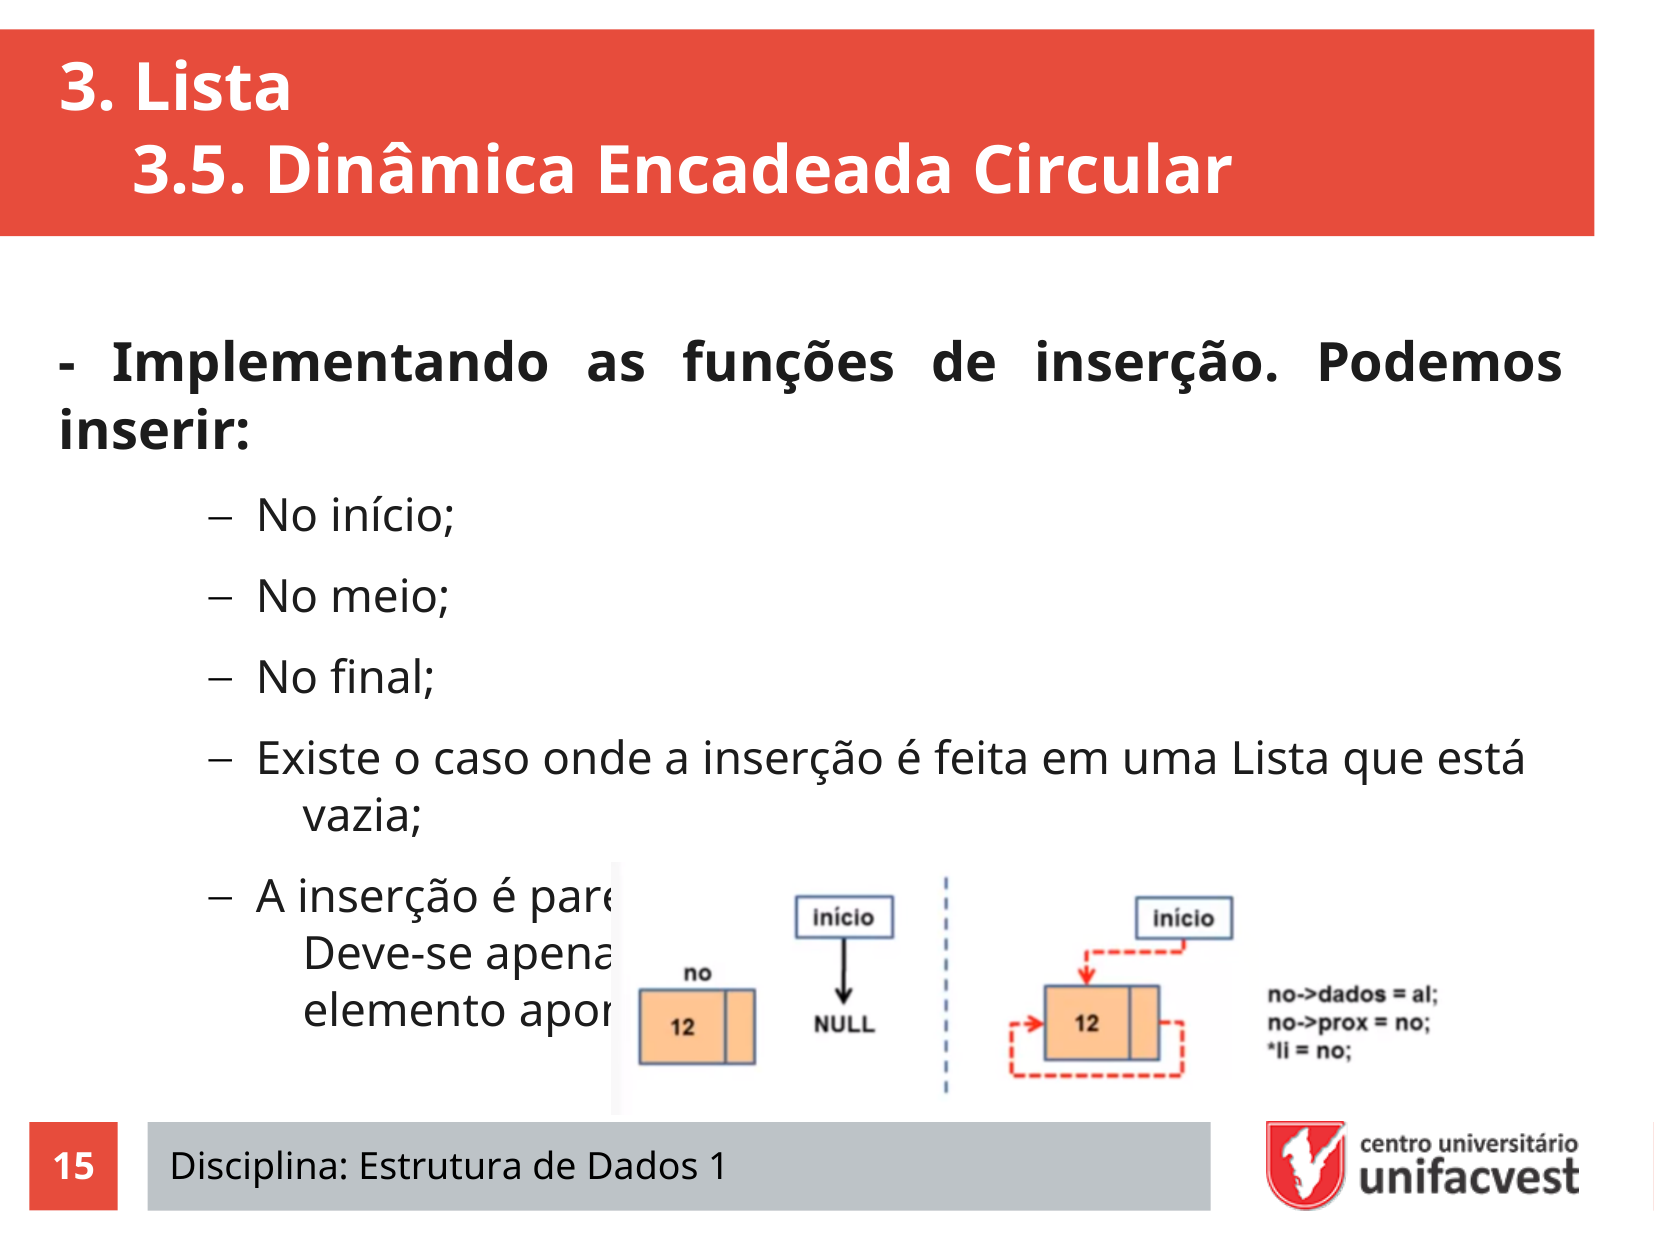

# 3. Lista 3.5. Dinâmica Encadeada Circular
- Implementando as funções de inserção. Podemos inserir:
No início;
No meio;
No final;
Existe o caso onde a inserção é feita em uma Lista que está vazia;
A inserção é parecida com a Lista Dinâmica Encadeada. Deve-se apenas considerar que agora temos o último elemento apontando para o primeiro.
15
Disciplina: Estrutura de Dados 1